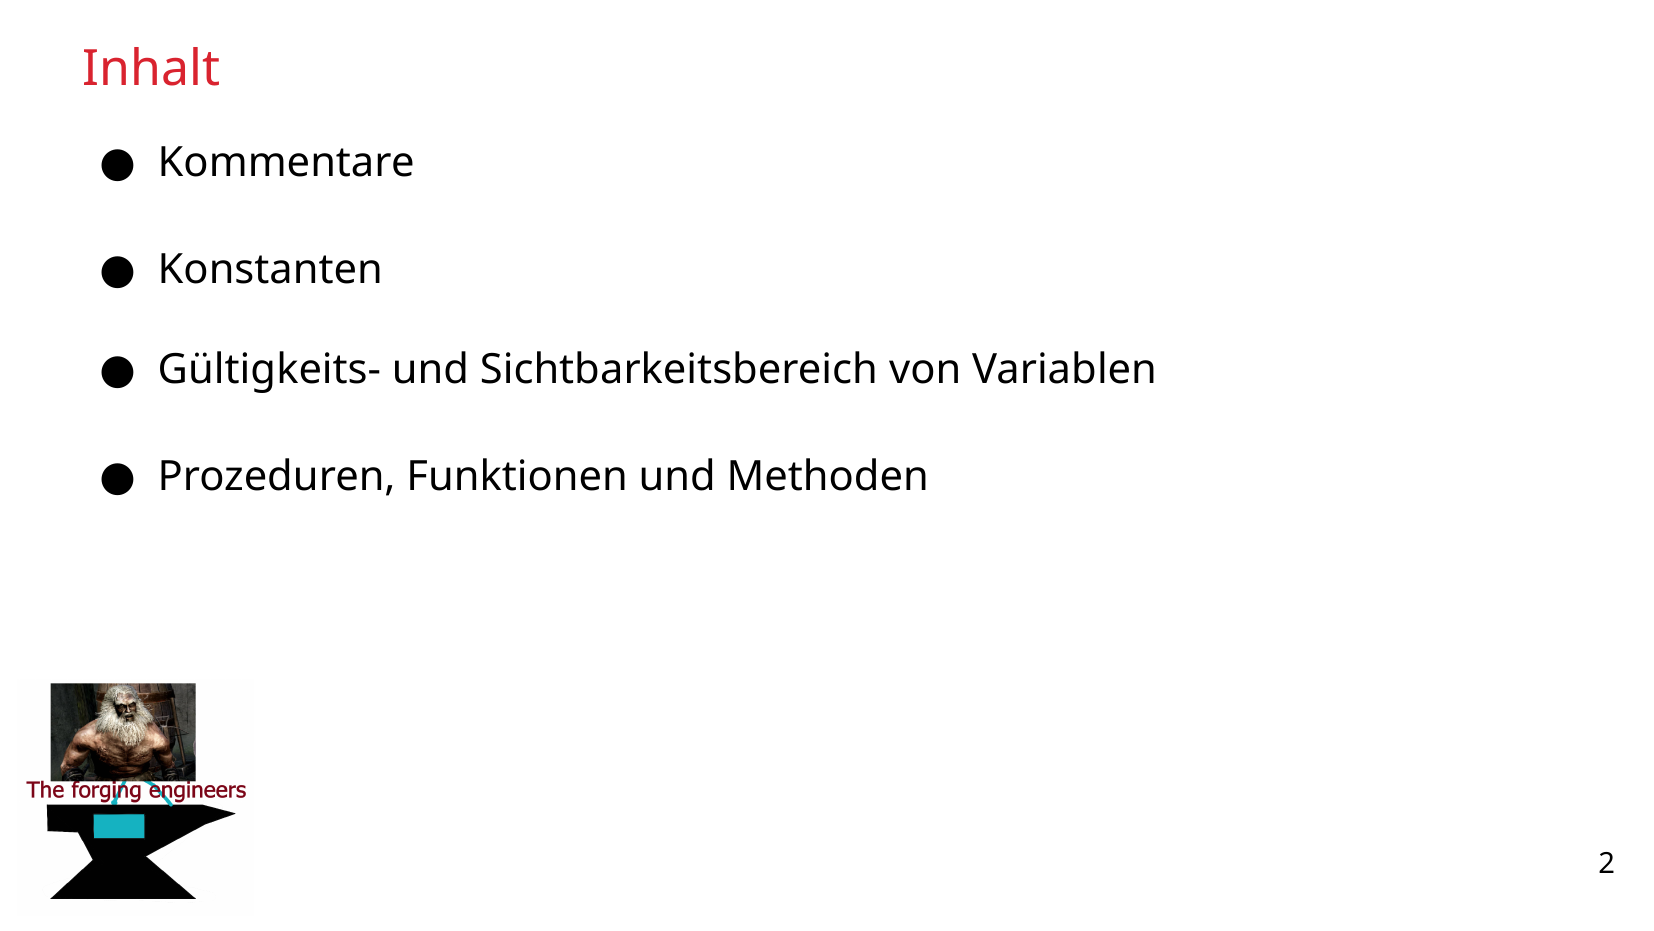

# Inhalt
Kommentare
Konstanten
Gültigkeits- und Sichtbarkeitsbereich von Variablen
Prozeduren, Funktionen und Methoden